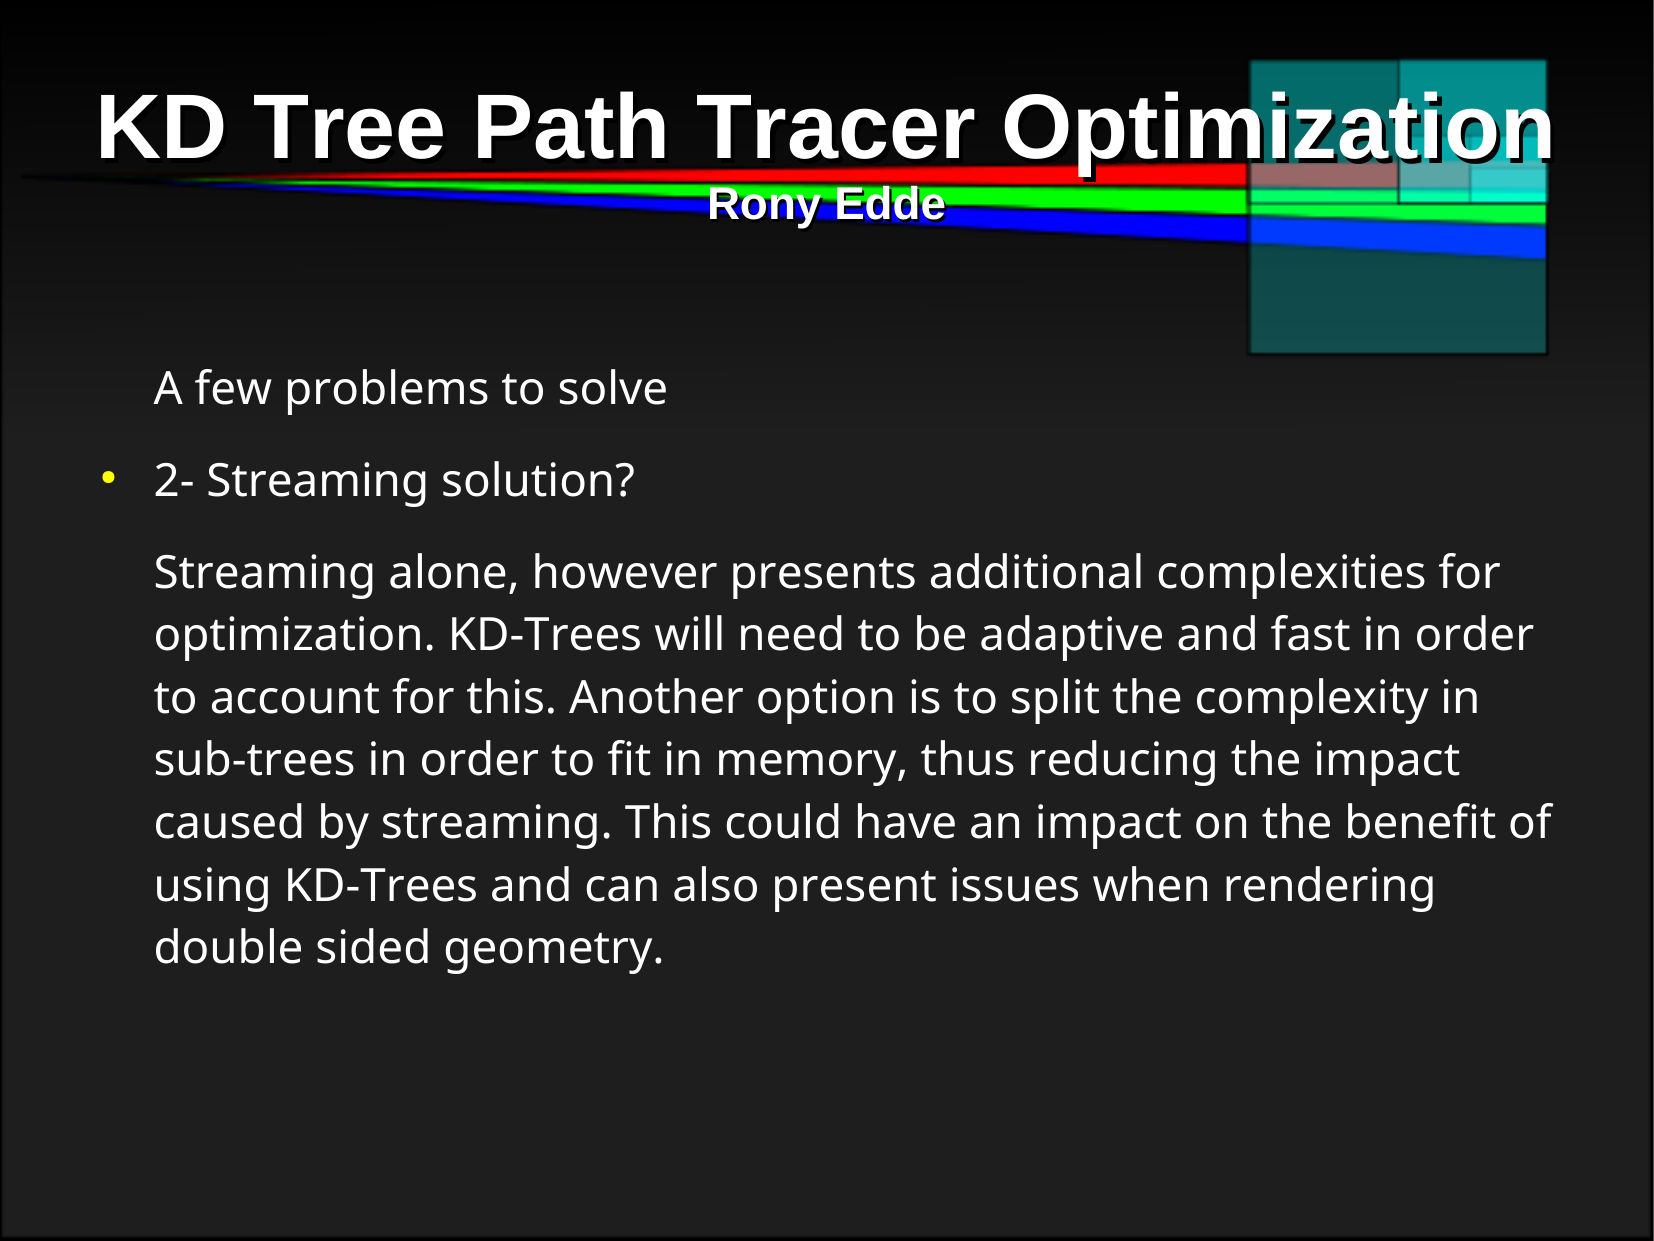

KD Tree Path Tracer Optimization
Rony Edde
# A few problems to solve
2- Streaming solution?
Streaming alone, however presents additional complexities for optimization. KD-Trees will need to be adaptive and fast in order to account for this. Another option is to split the complexity in sub-trees in order to fit in memory, thus reducing the impact caused by streaming. This could have an impact on the benefit of using KD-Trees and can also present issues when rendering double sided geometry.